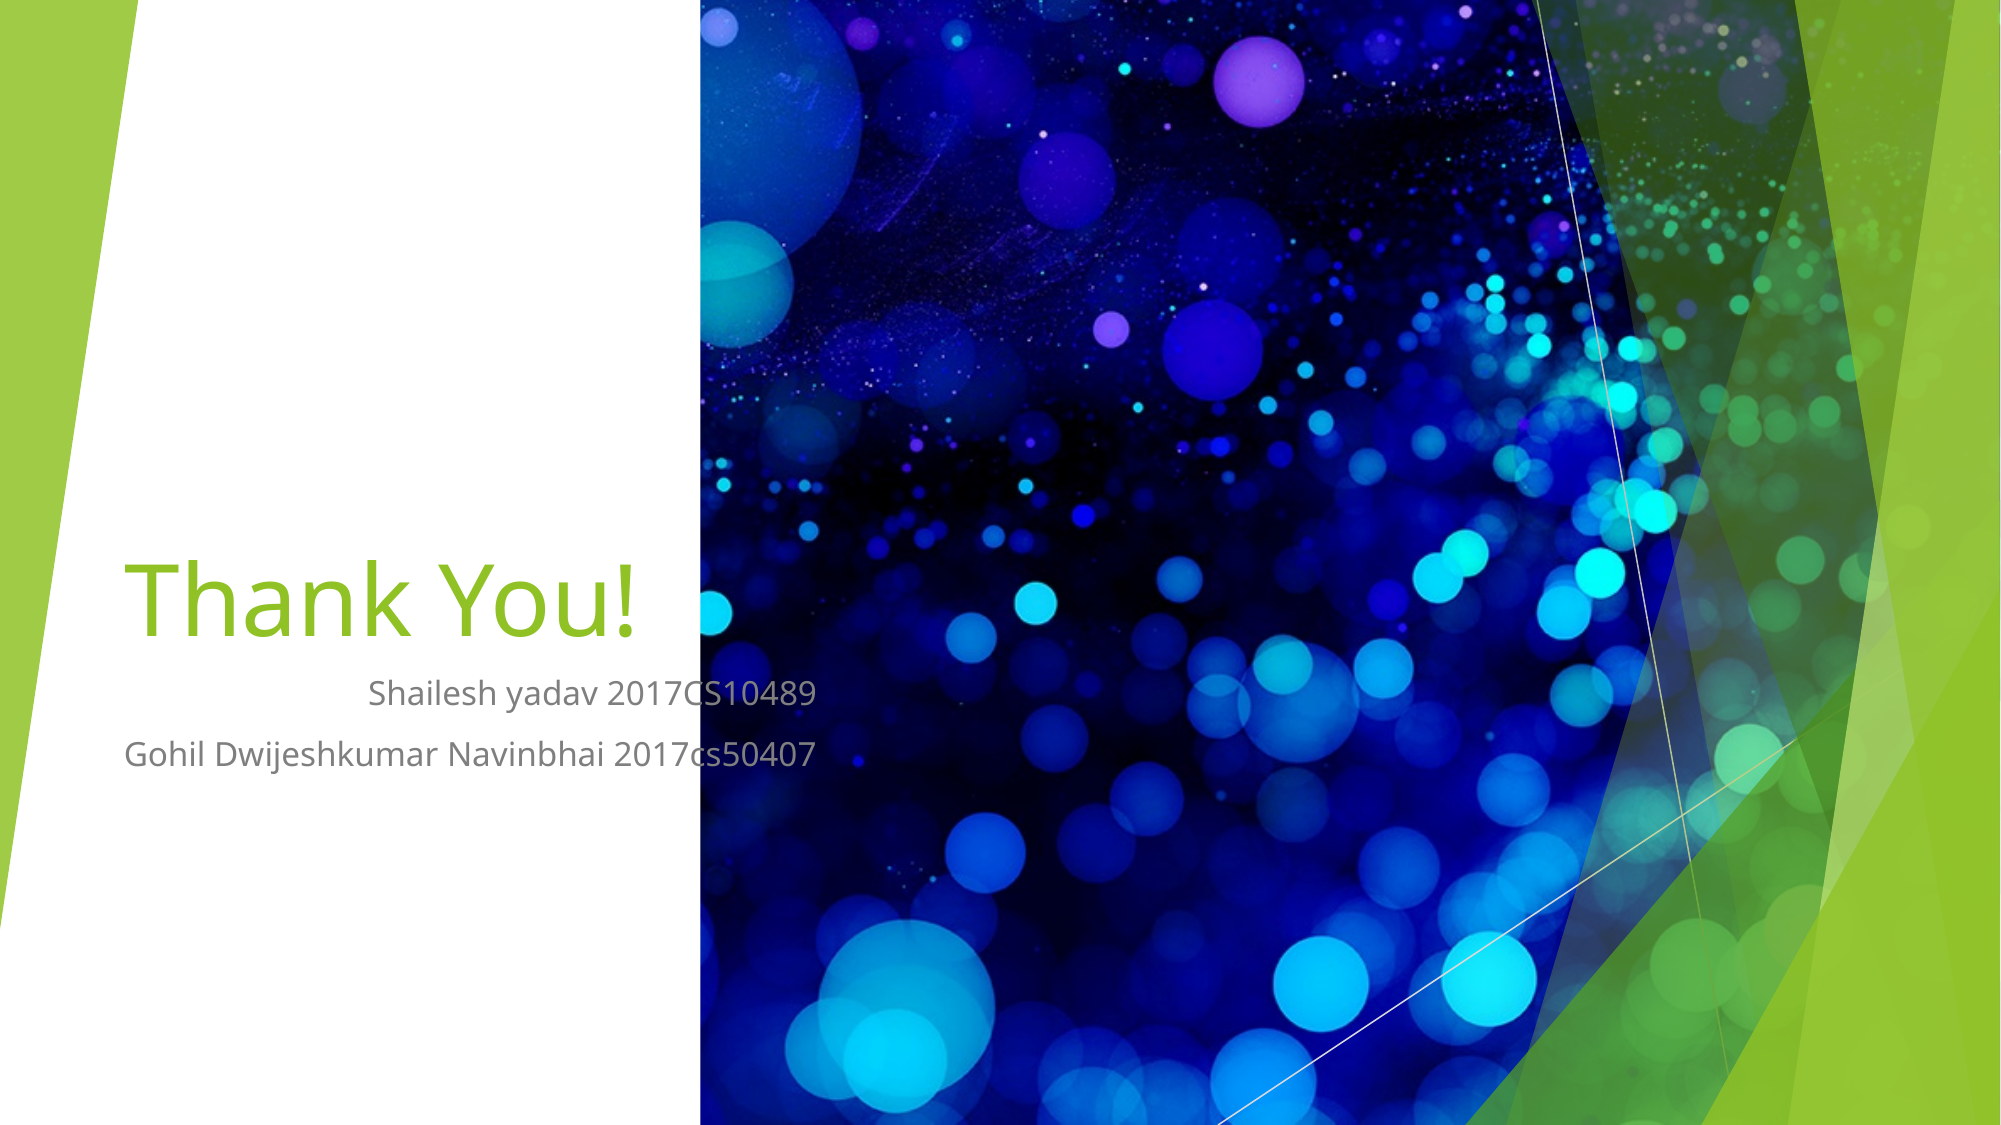

# Thank You!
Shailesh yadav 2017CS10489
Gohil Dwijeshkumar Navinbhai 2017cs50407